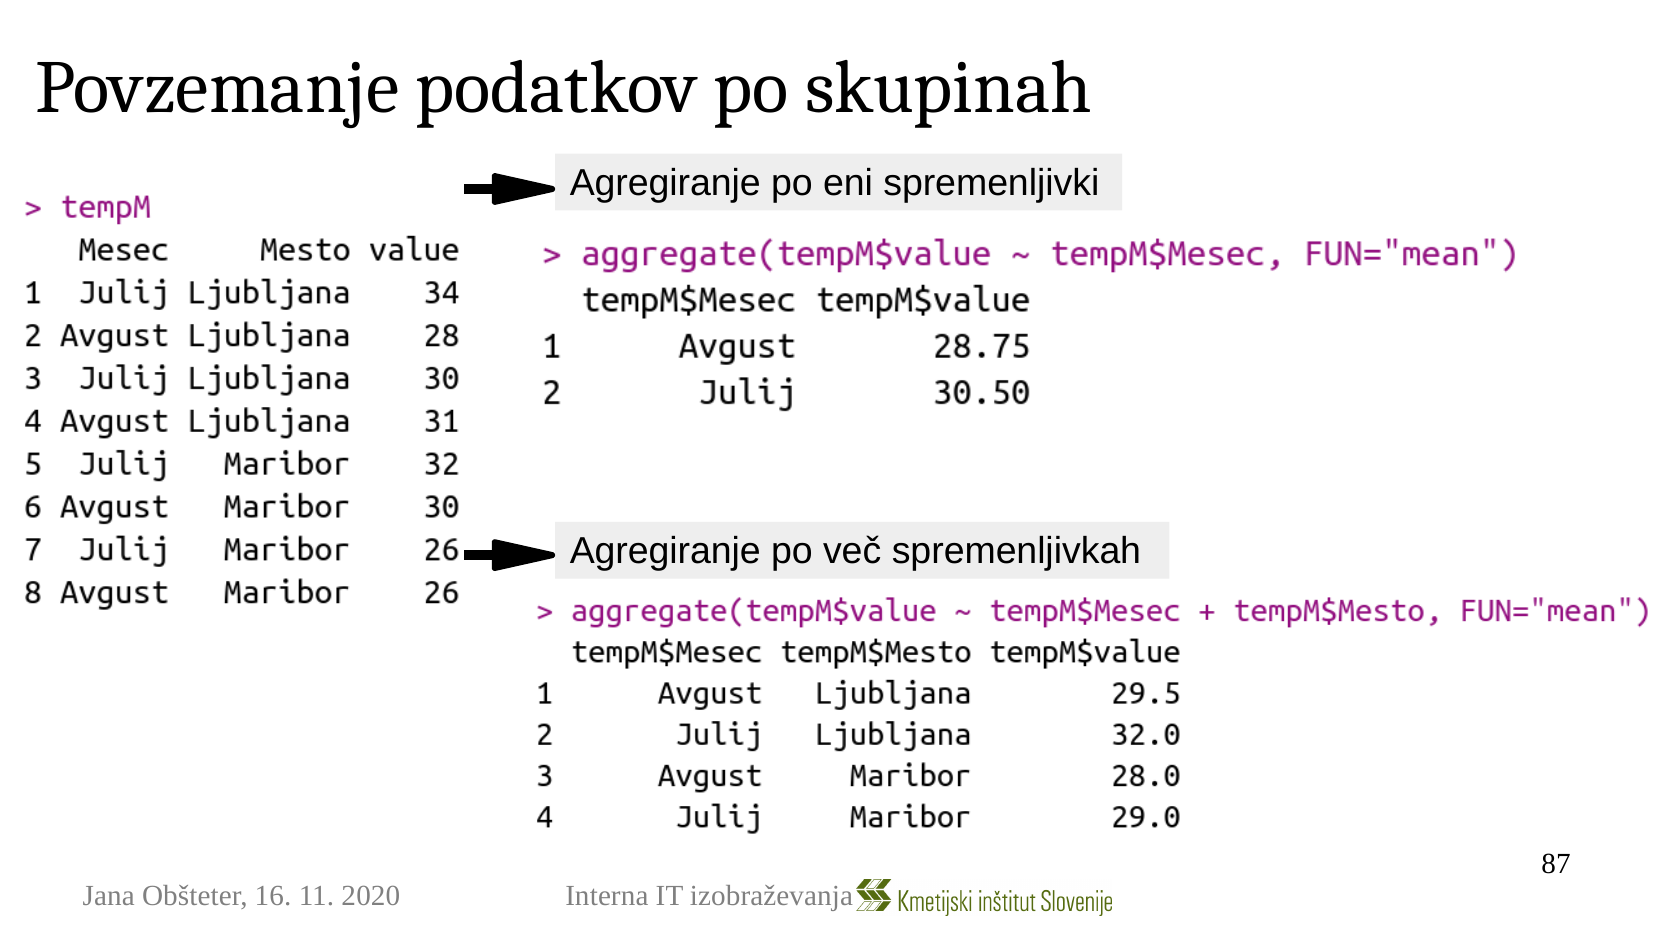

# Povzemanje podatkov po skupinah
Agregiranje po eni spremenljivki
Agregiranje po več spremenljivkah
87